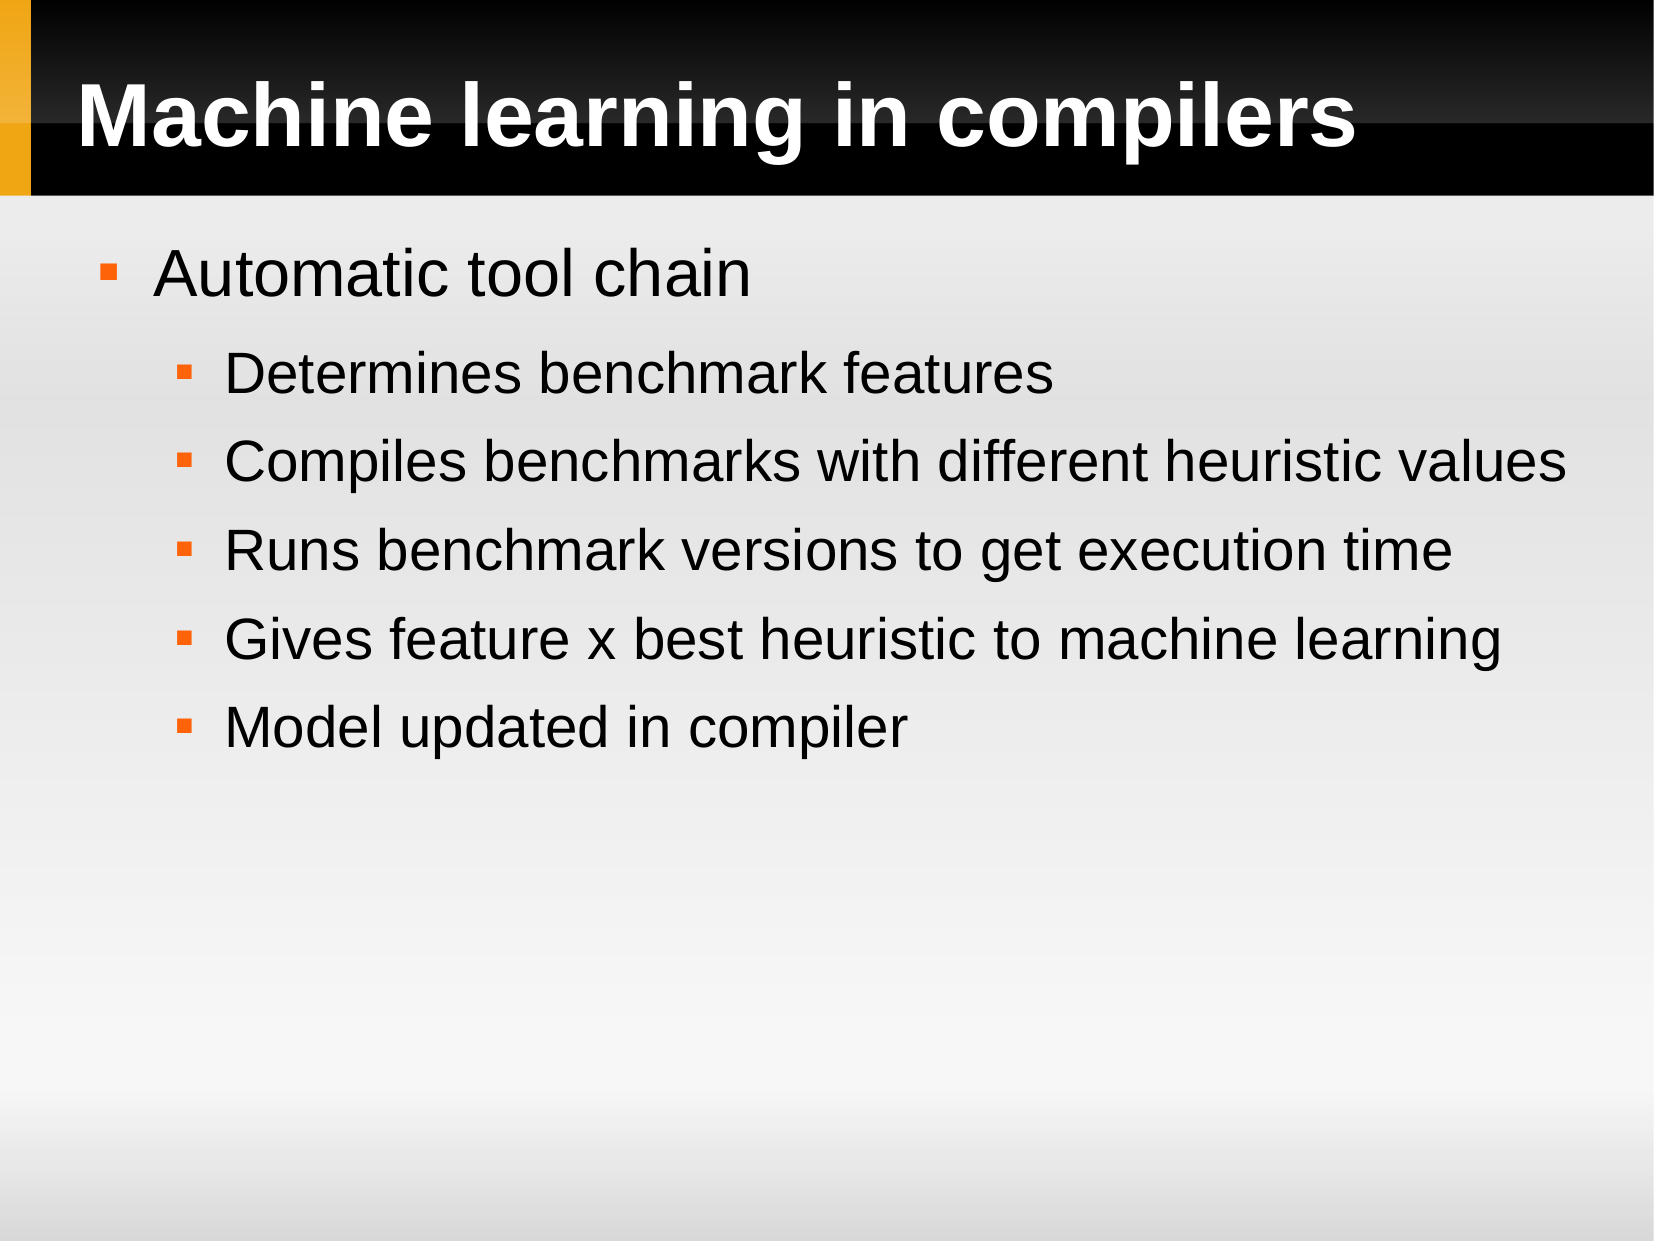

# Machine learning in compilers
Automatic tool chain
Determines benchmark features
Compiles benchmarks with different heuristic values
Runs benchmark versions to get execution time
Gives feature x best heuristic to machine learning
Model updated in compiler